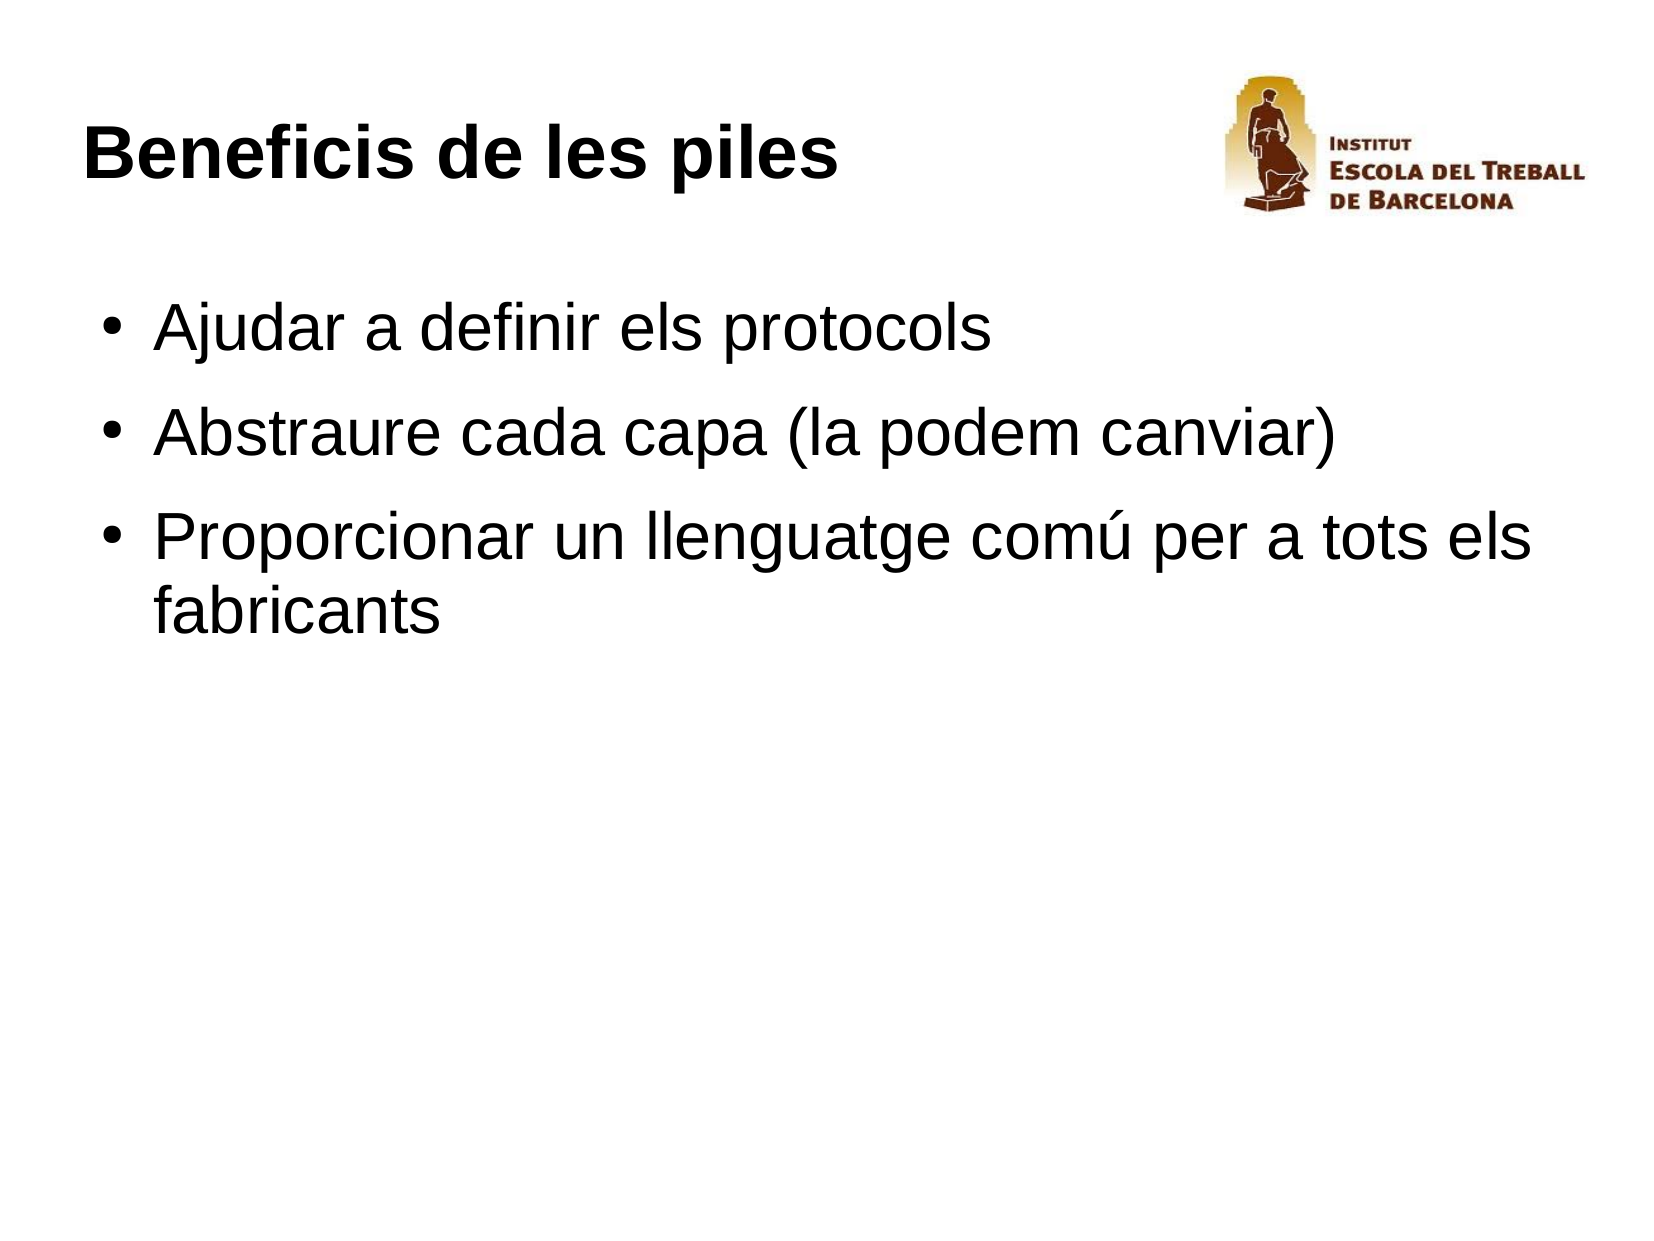

# Beneficis de les piles
Ajudar a definir els protocols
Abstraure cada capa (la podem canviar)
Proporcionar un llenguatge comú per a tots els fabricants